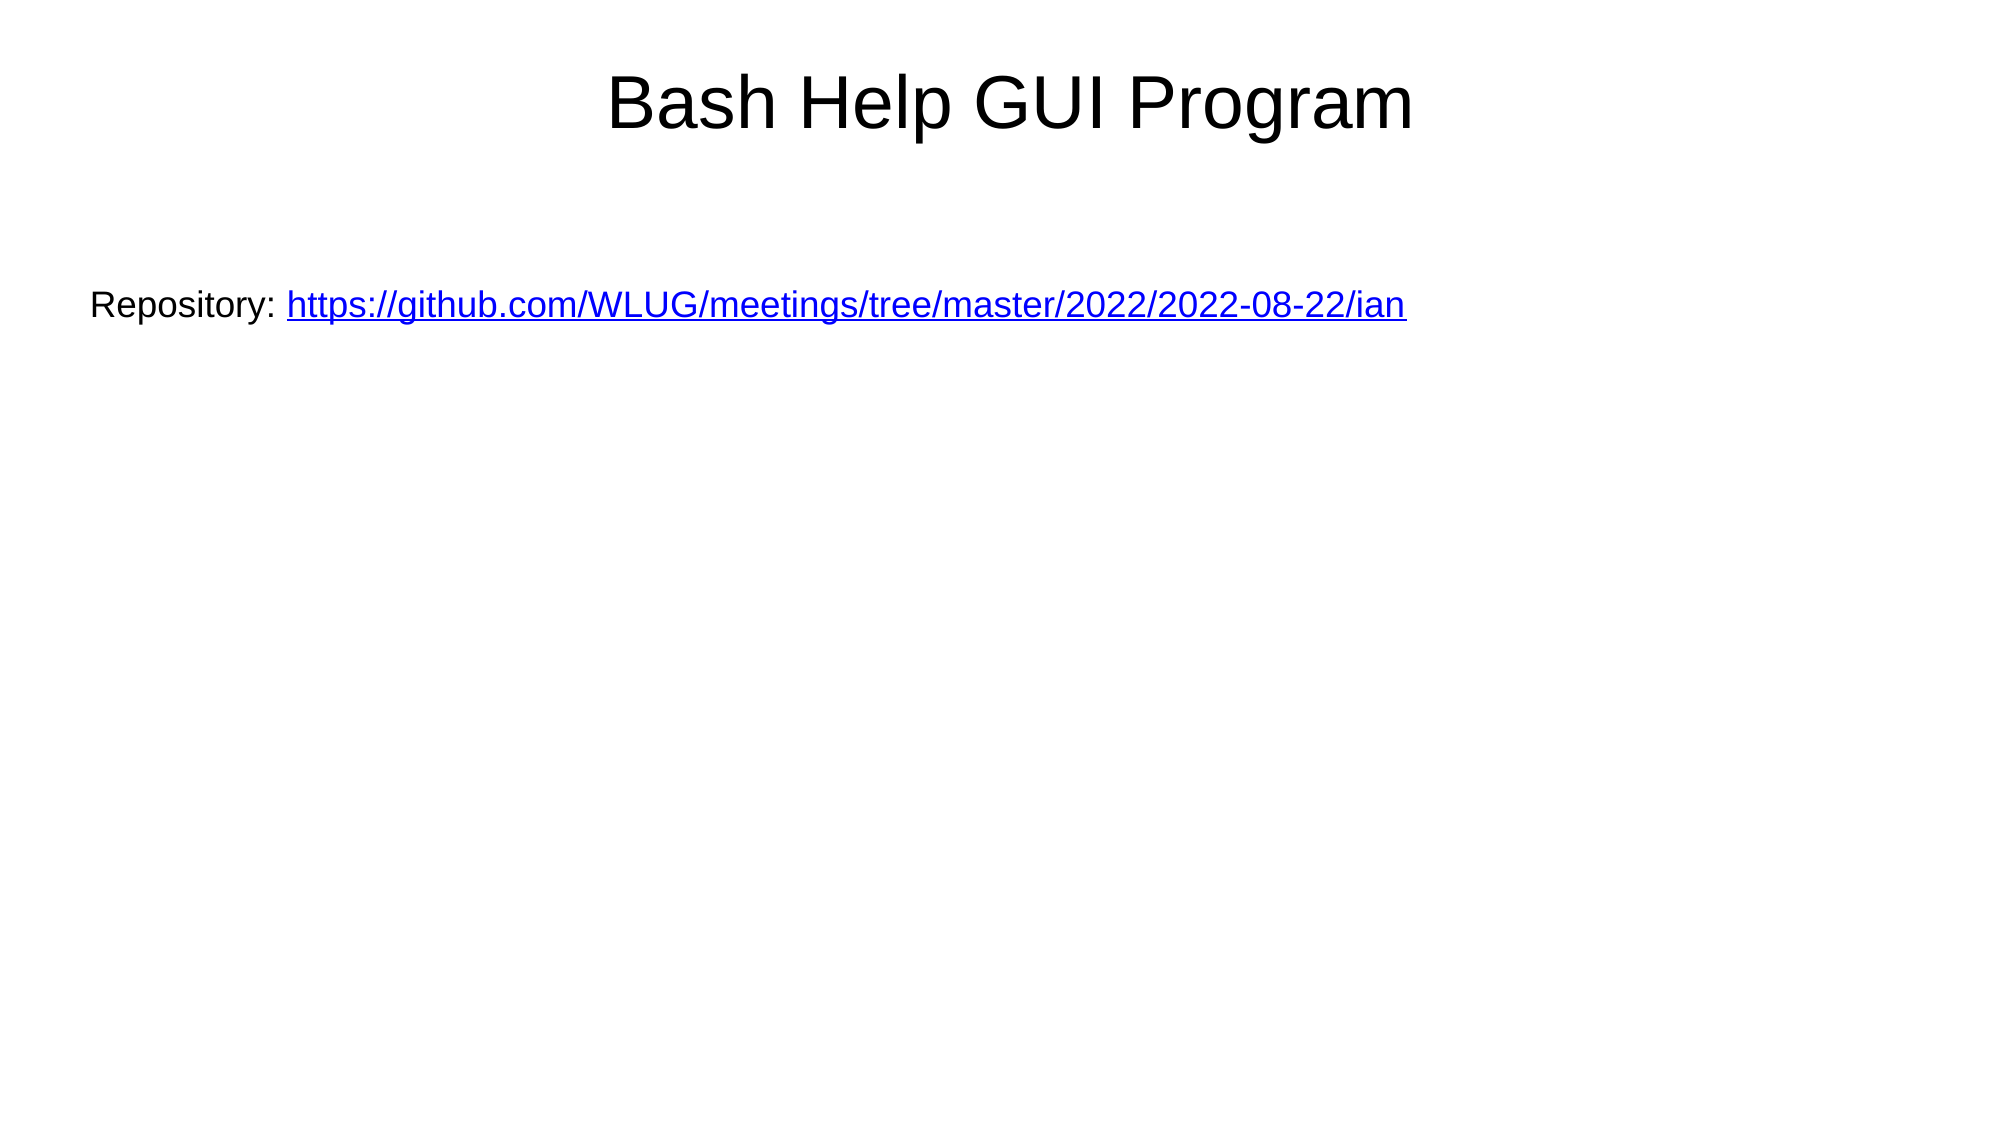

# Bash Help GUI Program
Repository: https://github.com/WLUG/meetings/tree/master/2022/2022-08-22/ian